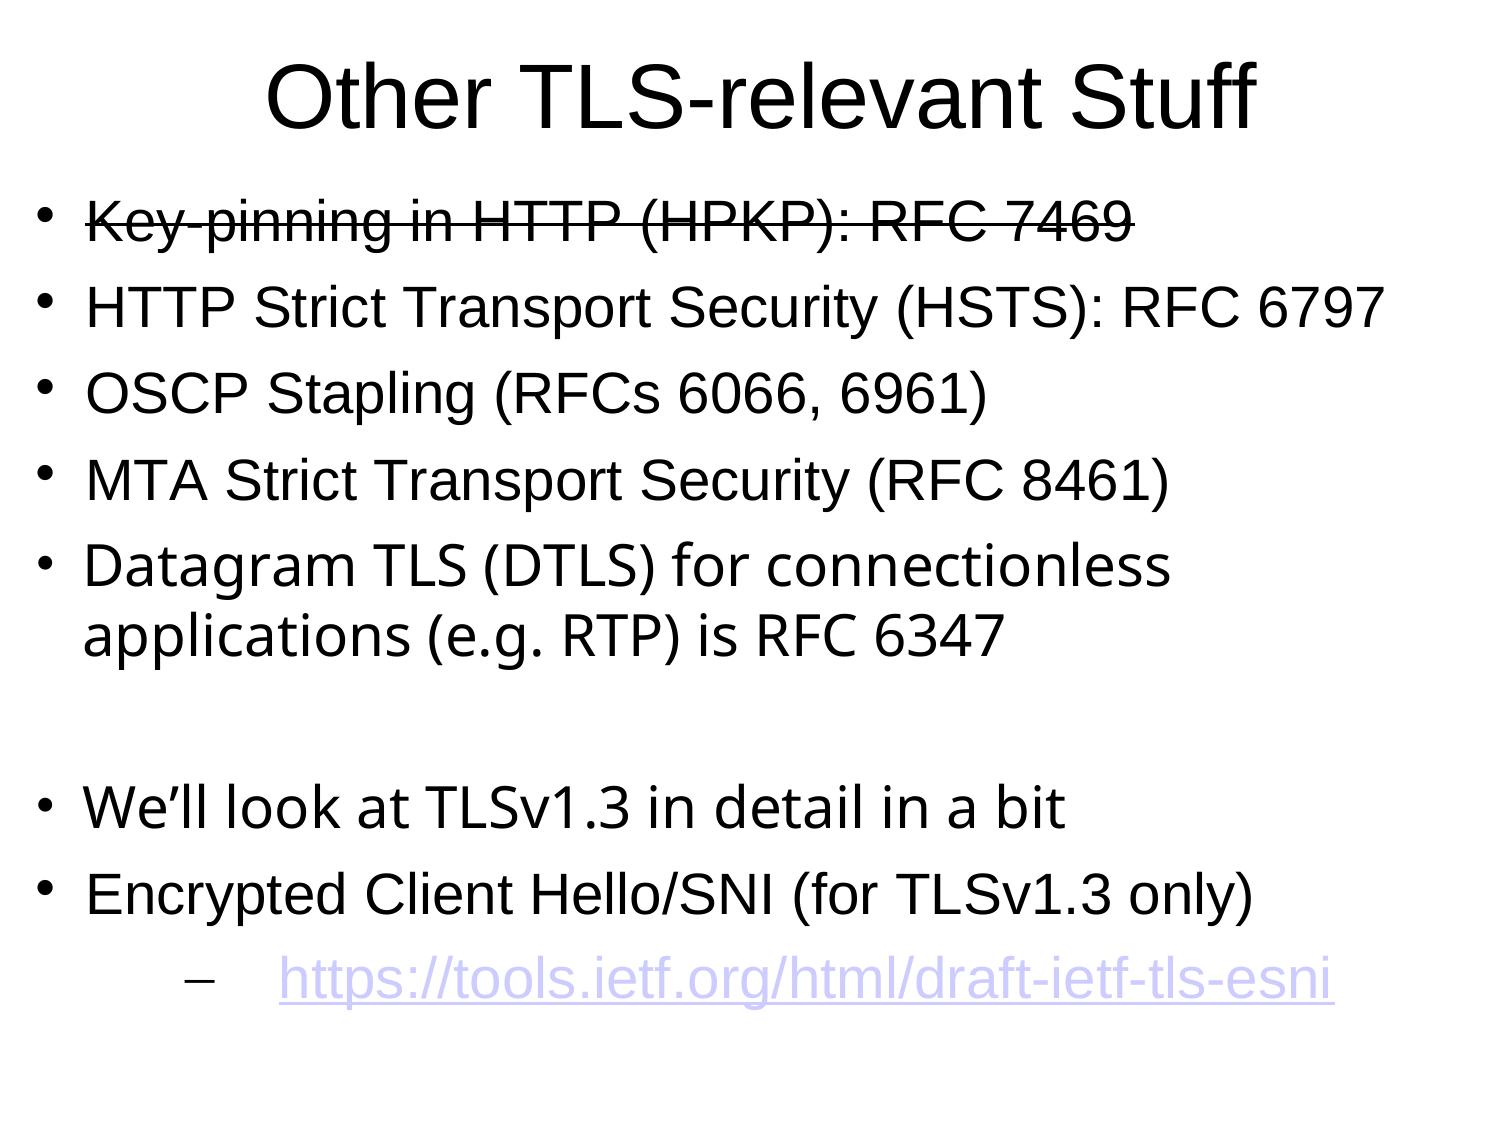

# Other TLS-relevant Stuff
Key-pinning in HTTP (HPKP): RFC 7469
HTTP Strict Transport Security (HSTS): RFC 6797
OSCP Stapling (RFCs 6066, 6961)
MTA Strict Transport Security (RFC 8461)
Datagram TLS (DTLS) for connectionless applications (e.g. RTP) is RFC 6347
We’ll look at TLSv1.3 in detail in a bit
Encrypted Client Hello/SNI (for TLSv1.3 only)
https://tools.ietf.org/html/draft-ietf-tls-esni